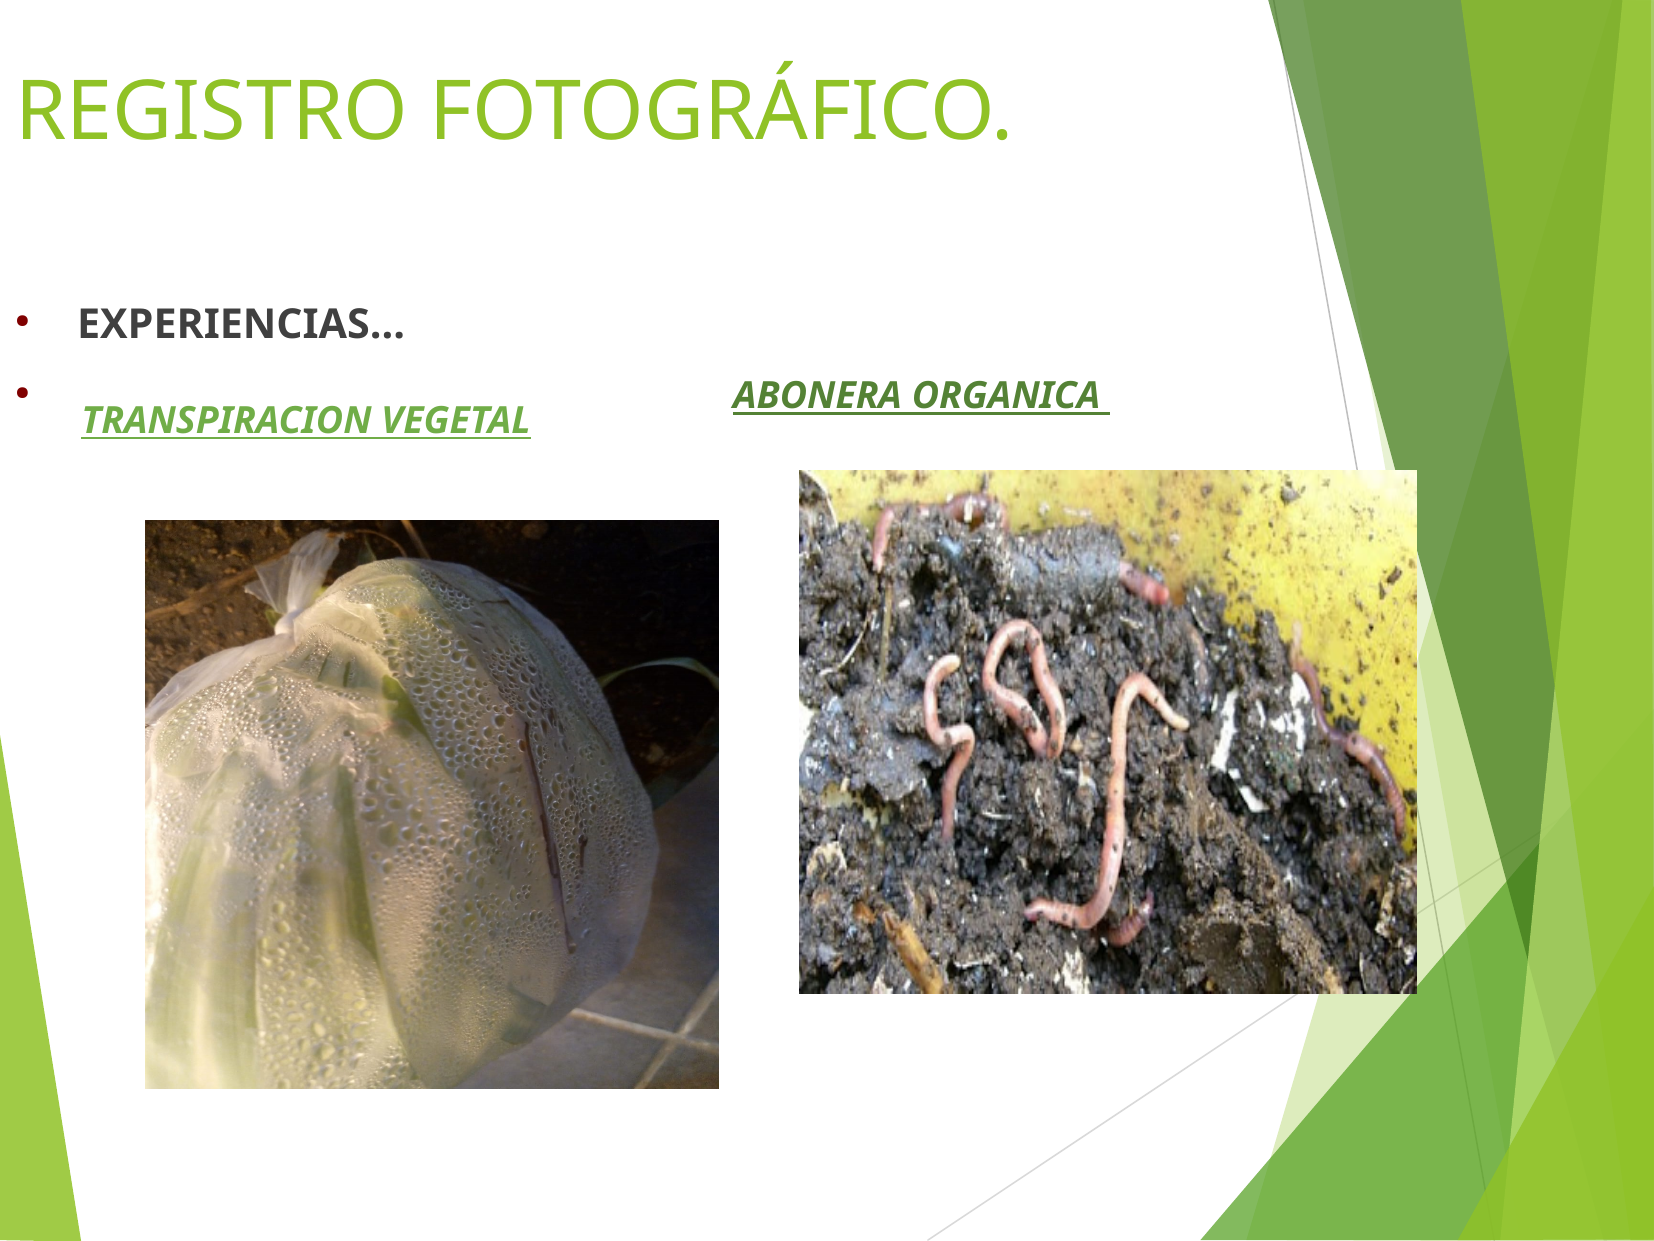

# REGISTRO FOTOGRÁFICO.
EXPERIENCIAS...
ABONERA ORGANICA
TRANSPIRACION VEGETAL